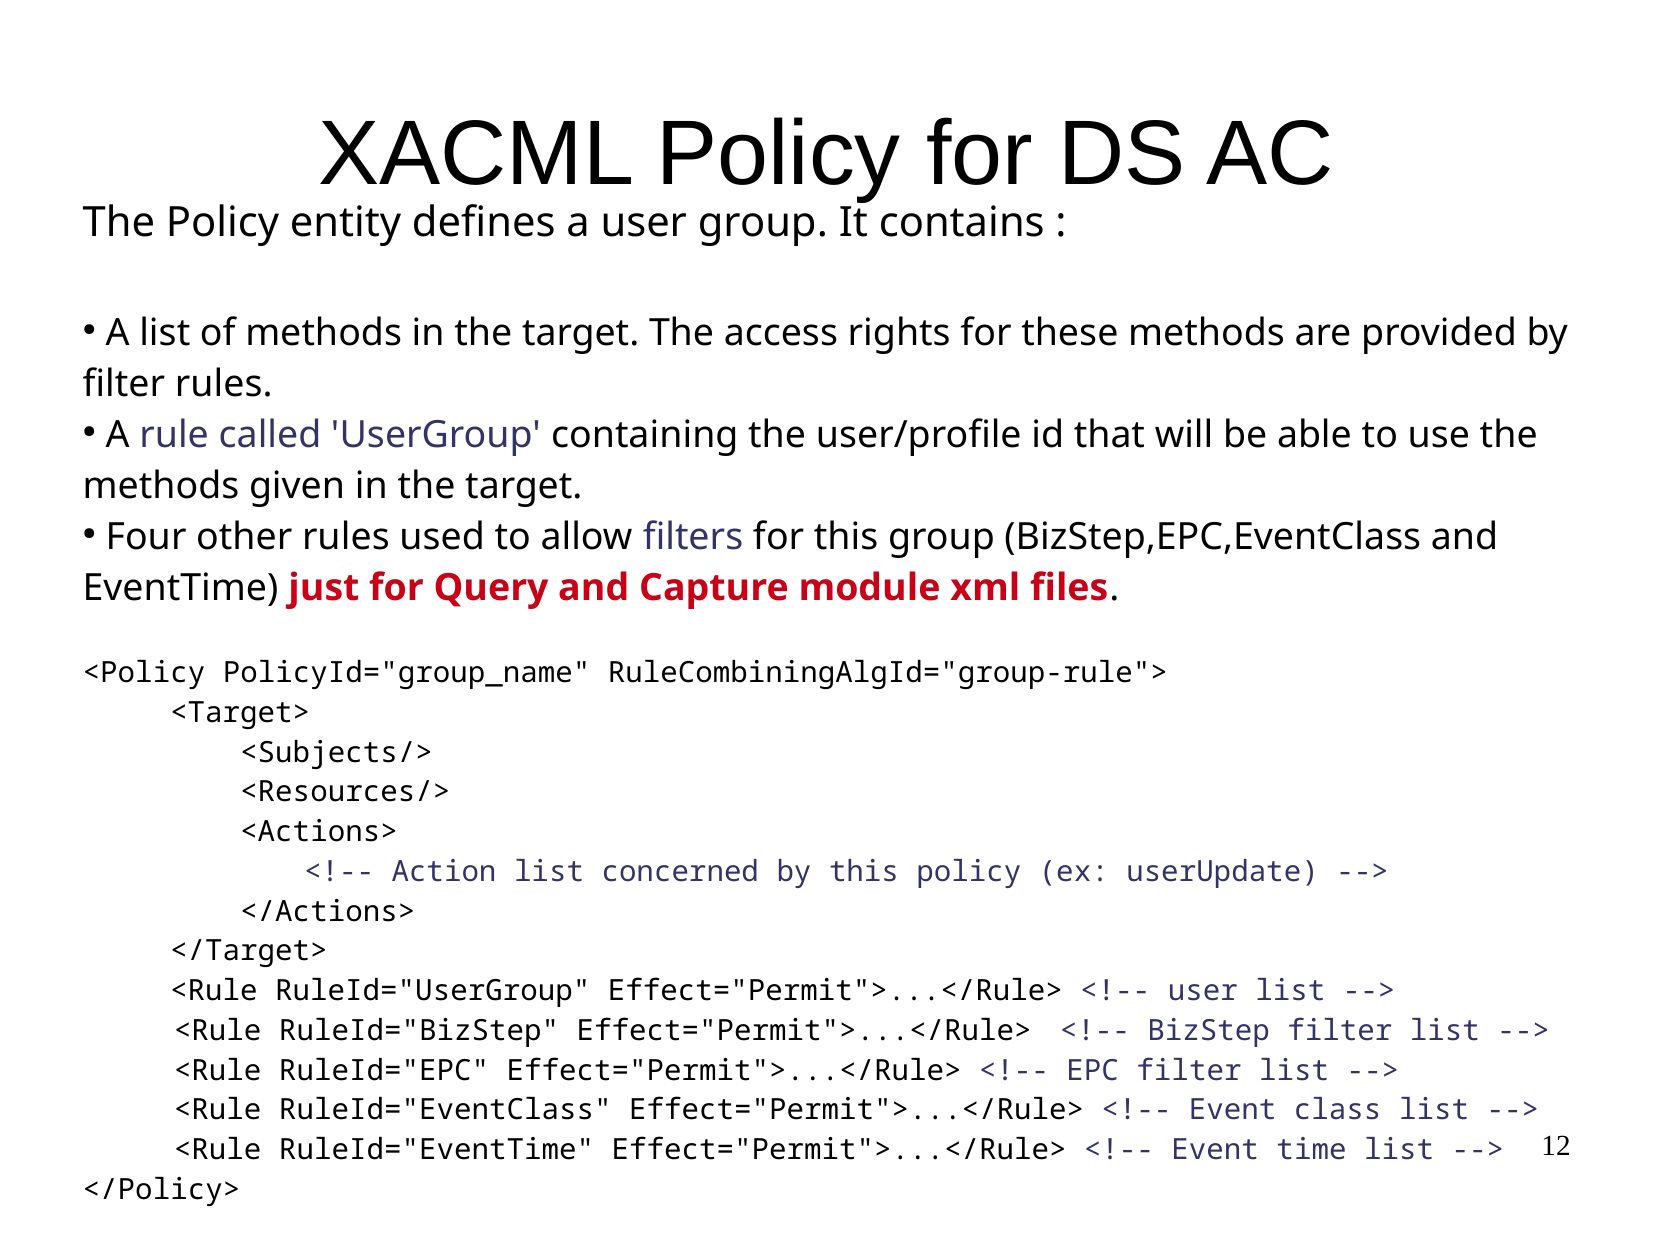

XACML Policy for DS AC
# The Policy entity defines a user group. It contains :
 A list of methods in the target. The access rights for these methods are provided by filter rules.
 A rule called 'UserGroup' containing the user/profile id that will be able to use the methods given in the target.
 Four other rules used to allow filters for this group (BizStep,EPC,EventClass and EventTime) just for Query and Capture module xml files.
<Policy PolicyId="group_name" RuleCombiningAlgId="group-rule">
 <Target>
 <Subjects/>
 <Resources/>
 <Actions>
 		<!-- Action list concerned by this policy (ex: userUpdate) -->
 </Actions>
 </Target>
 <Rule RuleId="UserGroup" Effect="Permit">...</Rule> <!-- user list -->
	 <Rule RuleId="BizStep" Effect="Permit">...</Rule>	 <!-- BizStep filter list -->
	 <Rule RuleId="EPC" Effect="Permit">...</Rule> <!-- EPC filter list -->
	 <Rule RuleId="EventClass" Effect="Permit">...</Rule> <!-- Event class list -->
	 <Rule RuleId="EventTime" Effect="Permit">...</Rule> <!-- Event time list -->
</Policy>
12